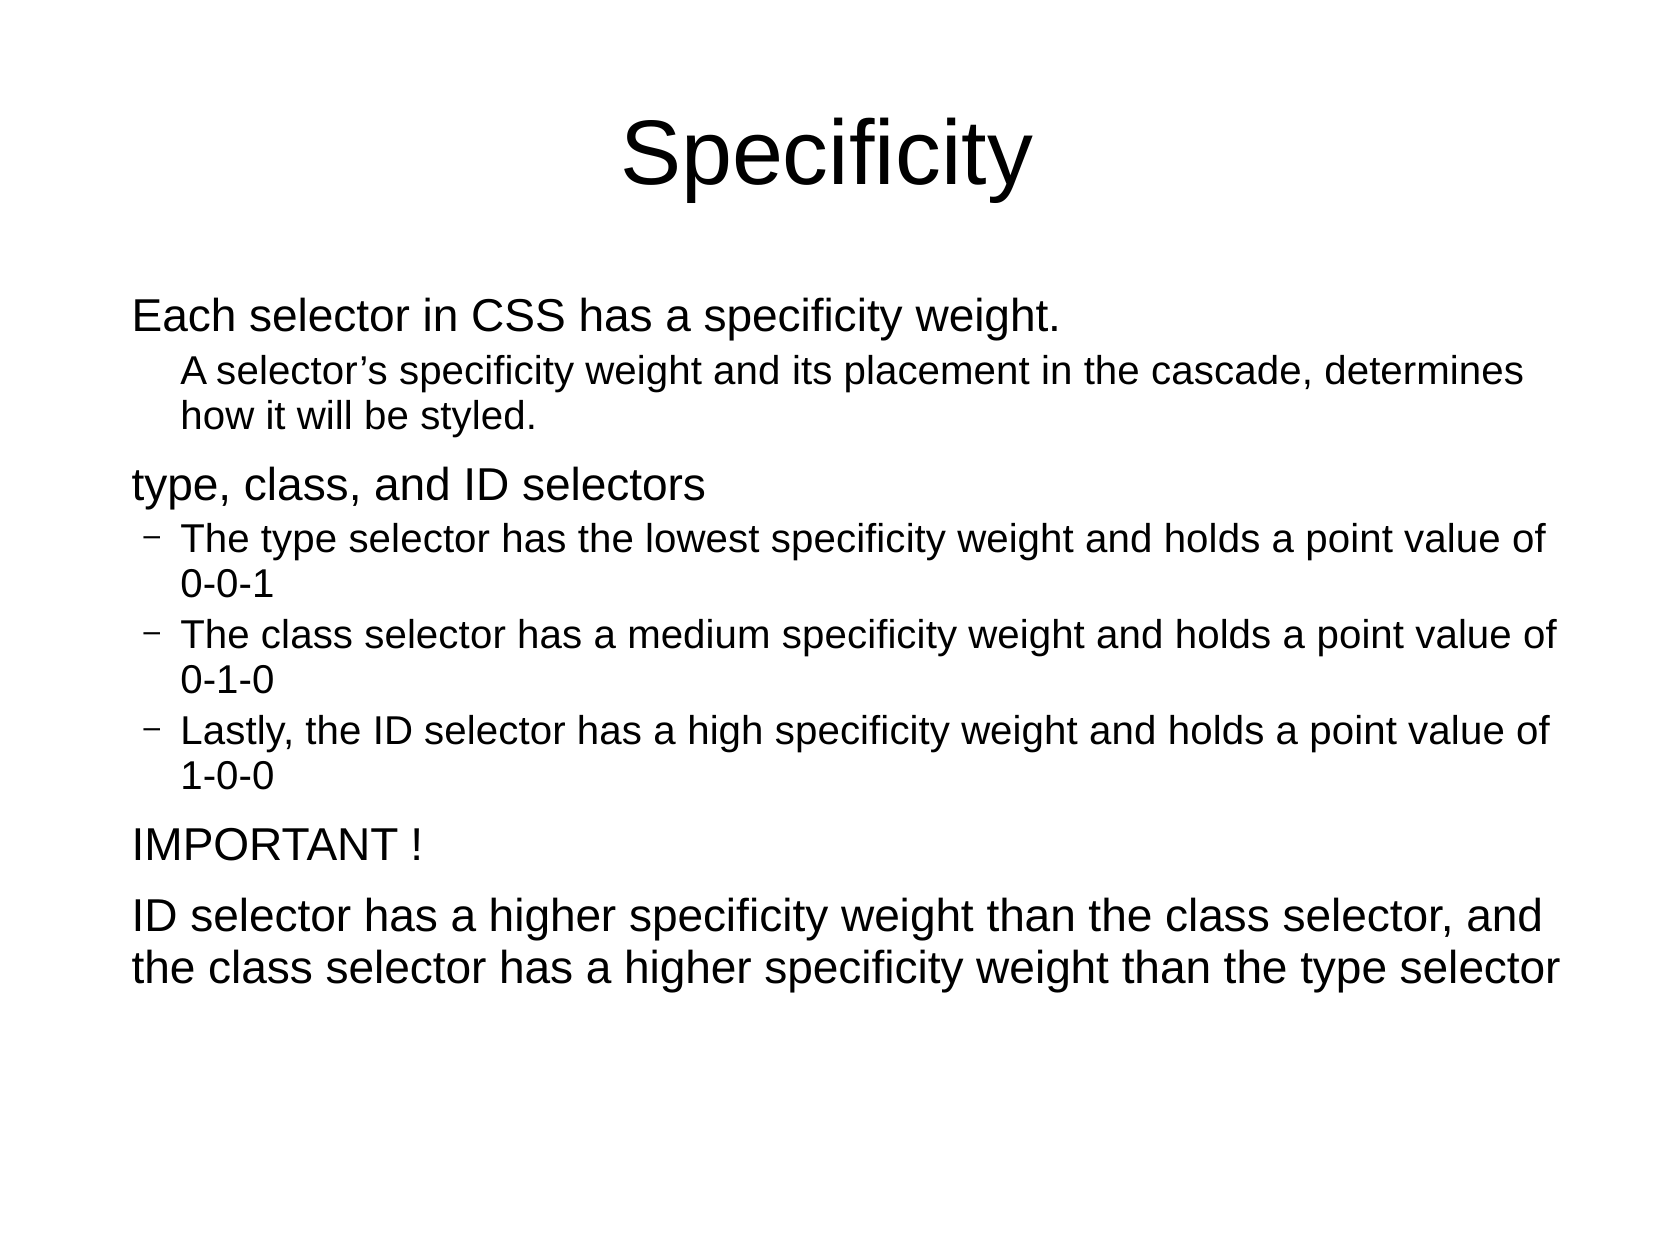

# Specificity
Each selector in CSS has a specificity weight.
A selector’s specificity weight and its placement in the cascade, determines how it will be styled.
type, class, and ID selectors
The type selector has the lowest specificity weight and holds a point value of 0-0-1
The class selector has a medium specificity weight and holds a point value of 0-1-0
Lastly, the ID selector has a high specificity weight and holds a point value of 1-0-0
IMPORTANT !
ID selector has a higher specificity weight than the class selector, and the class selector has a higher specificity weight than the type selector